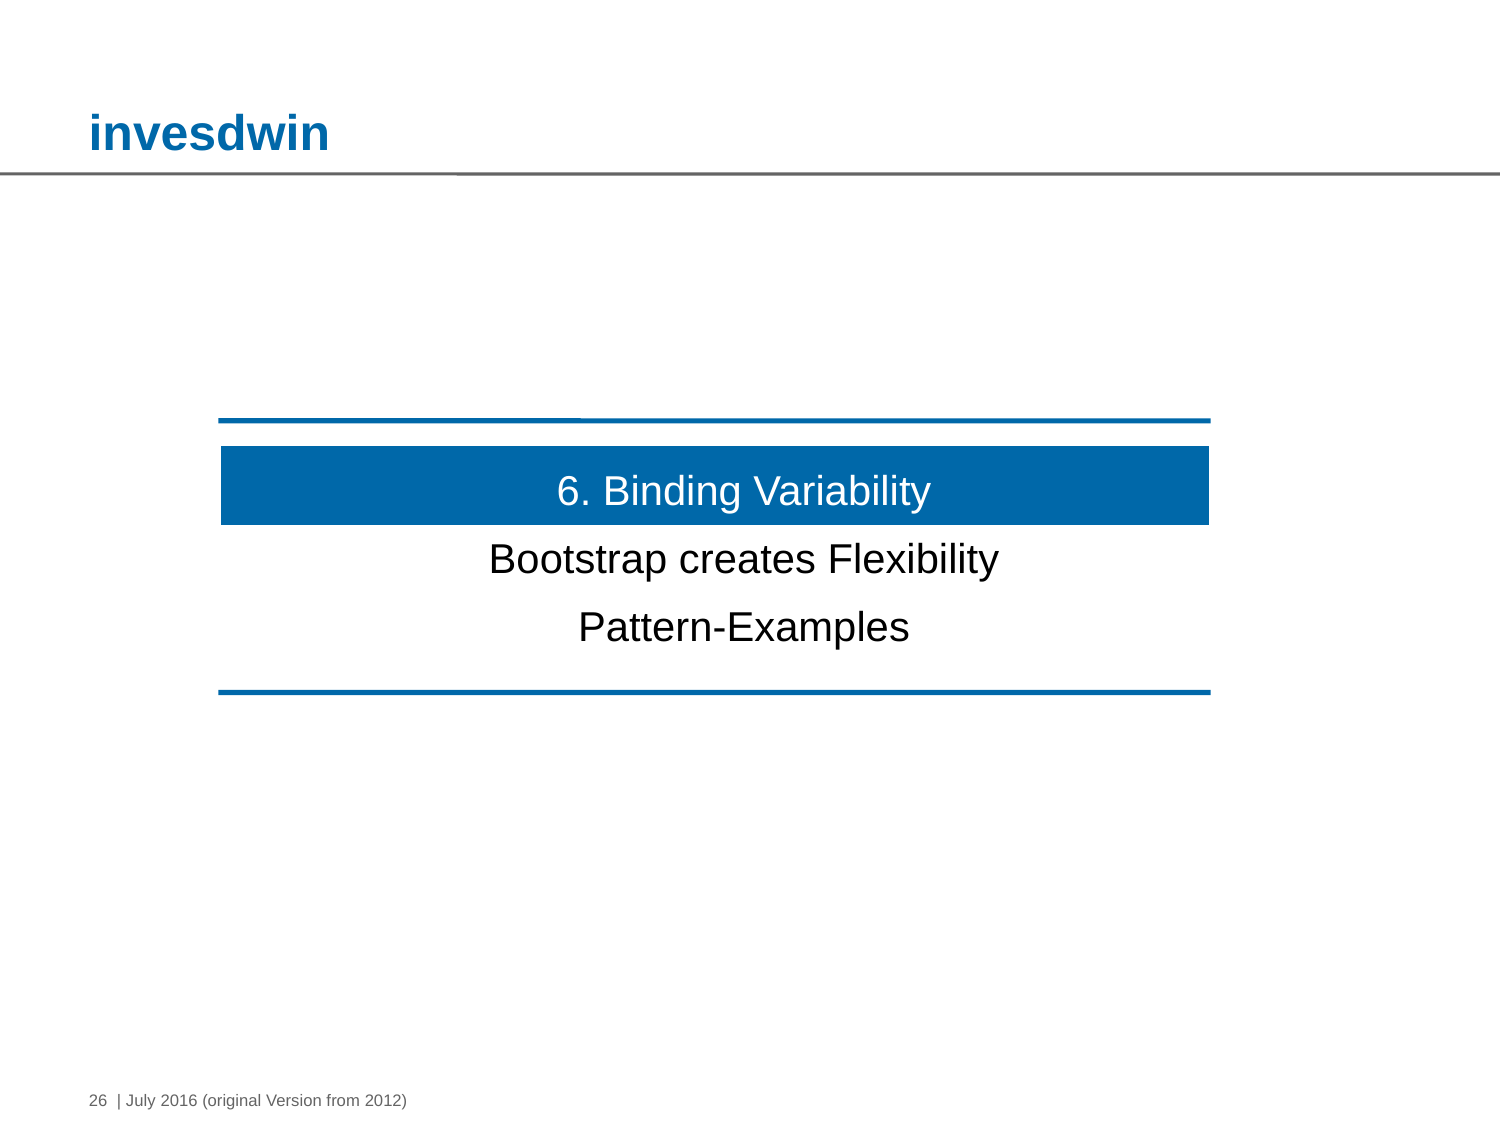

# invesdwin
6. Binding Variability
Bootstrap creates Flexibility
Pattern-Examples